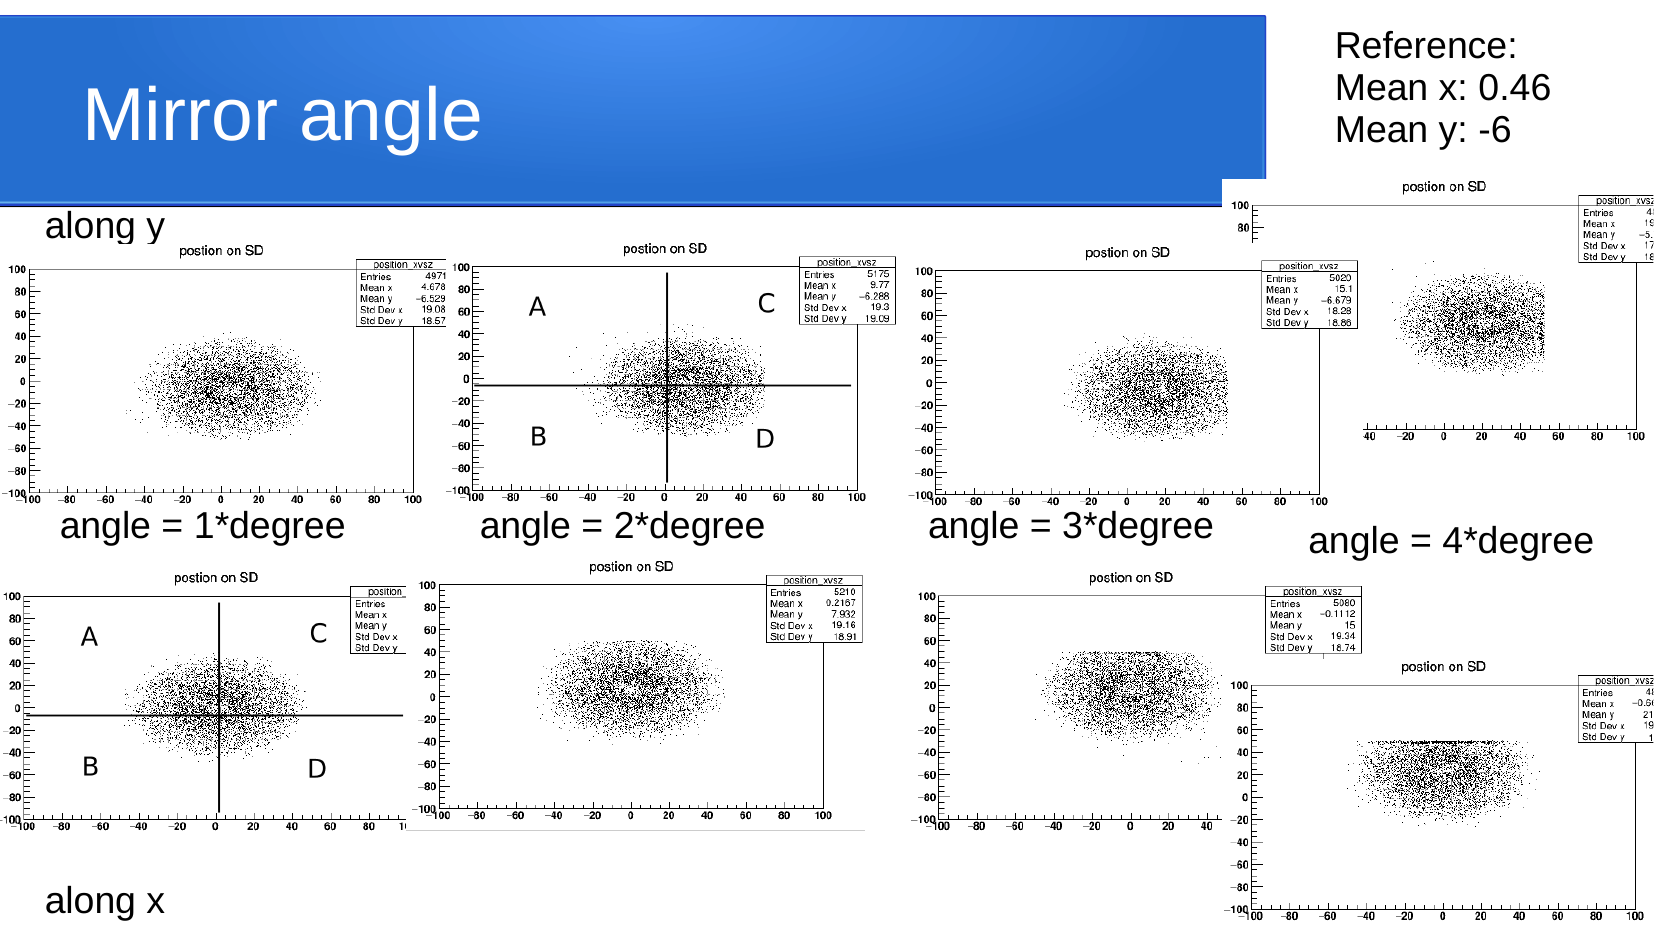

Reference:
Mean x: 0.46
Mean y: -6
# Mirror angle
along y
angle = 1*degree
angle = 2*degree
angle = 3*degree
angle = 4*degree
along x